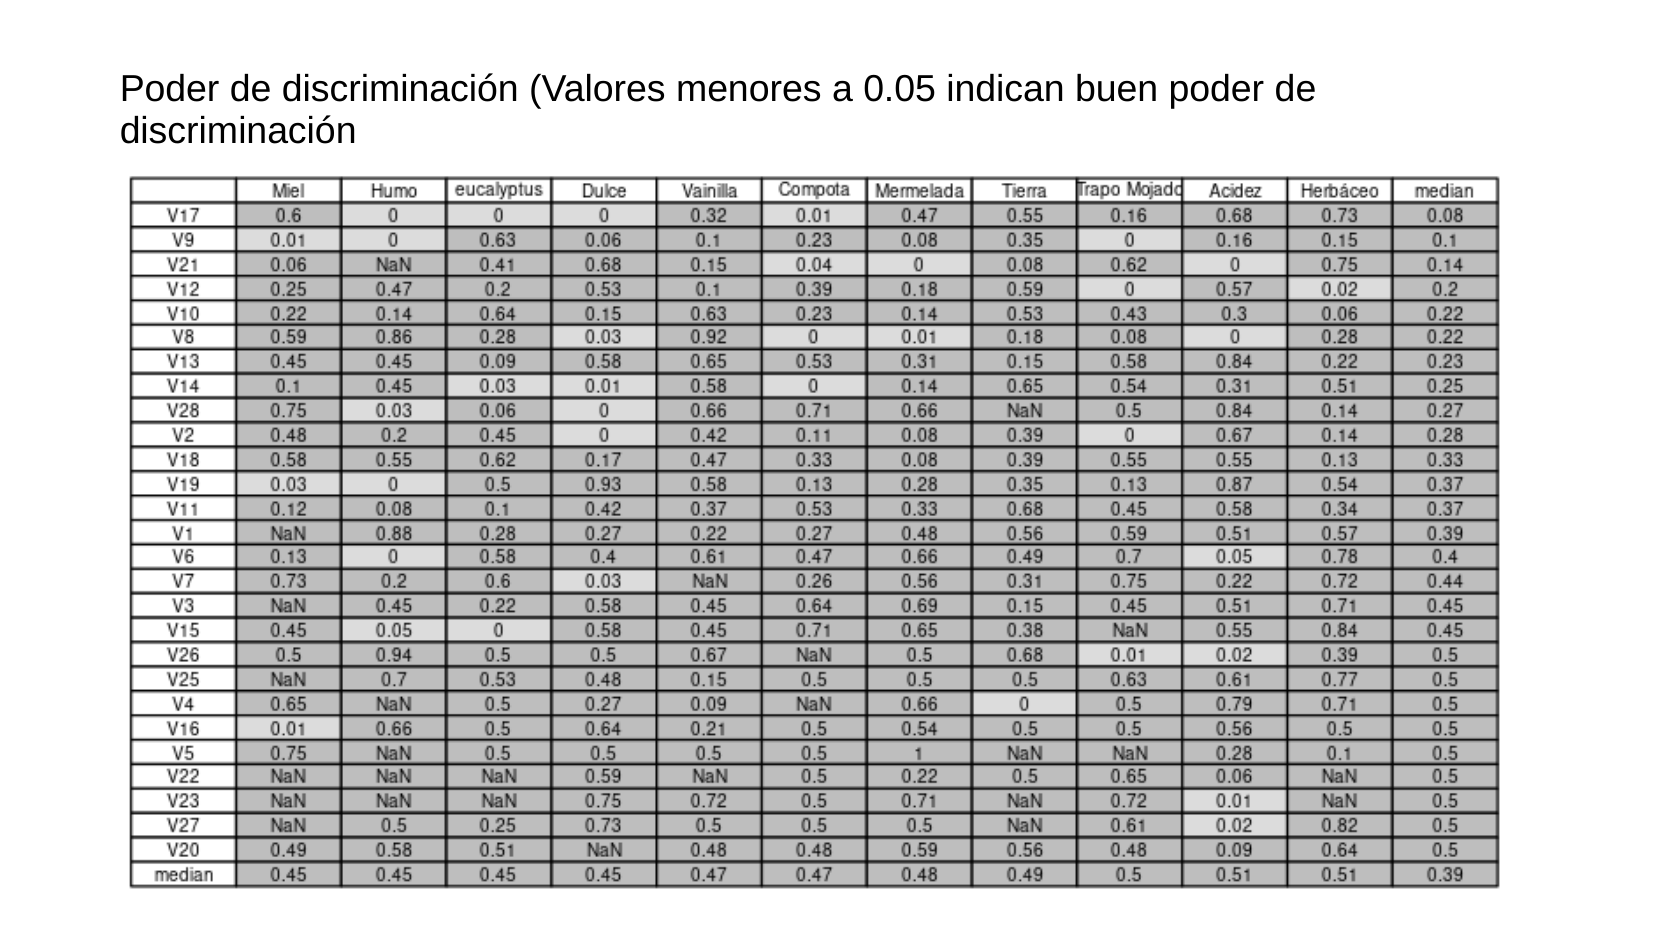

Poder de discriminación (Valores menores a 0.05 indican buen poder de discriminación